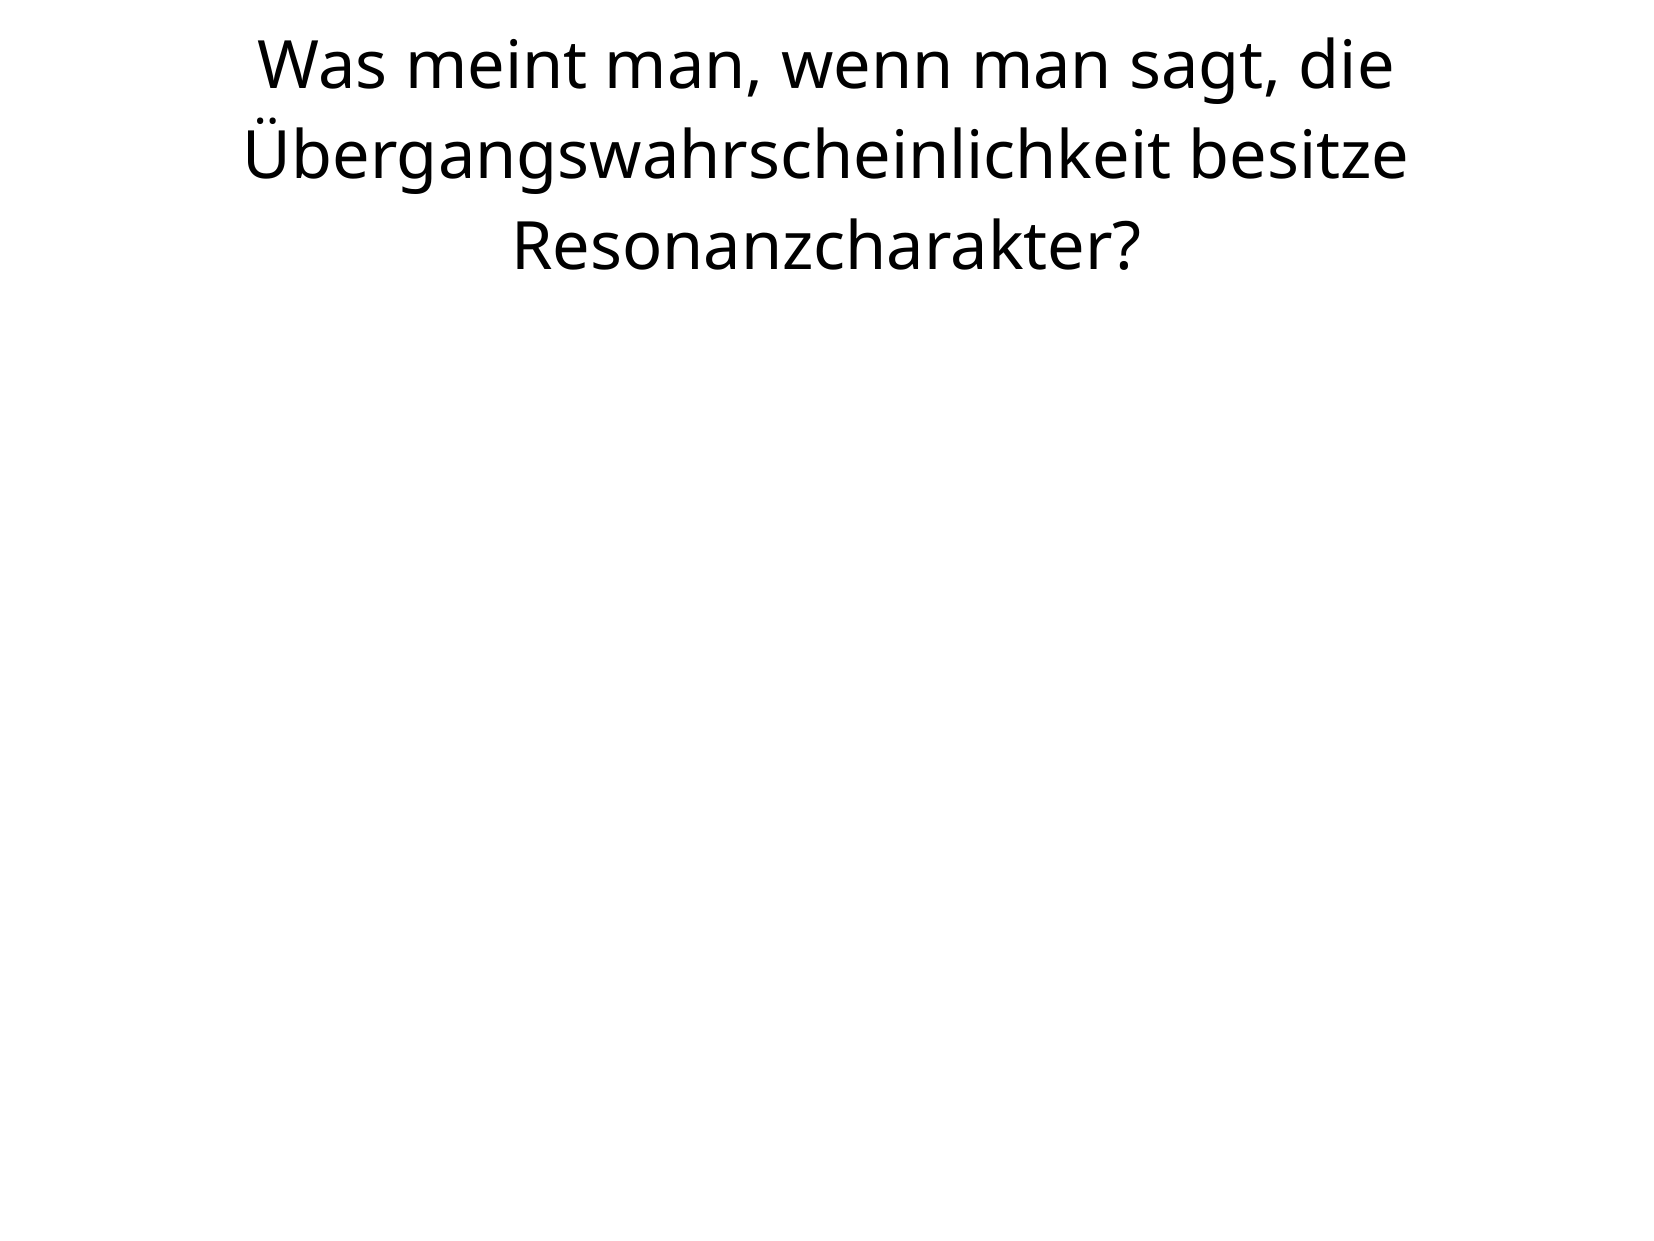

# Was meint man, wenn man sagt, die Übergangswahrscheinlichkeit besitze Resonanzcharakter?